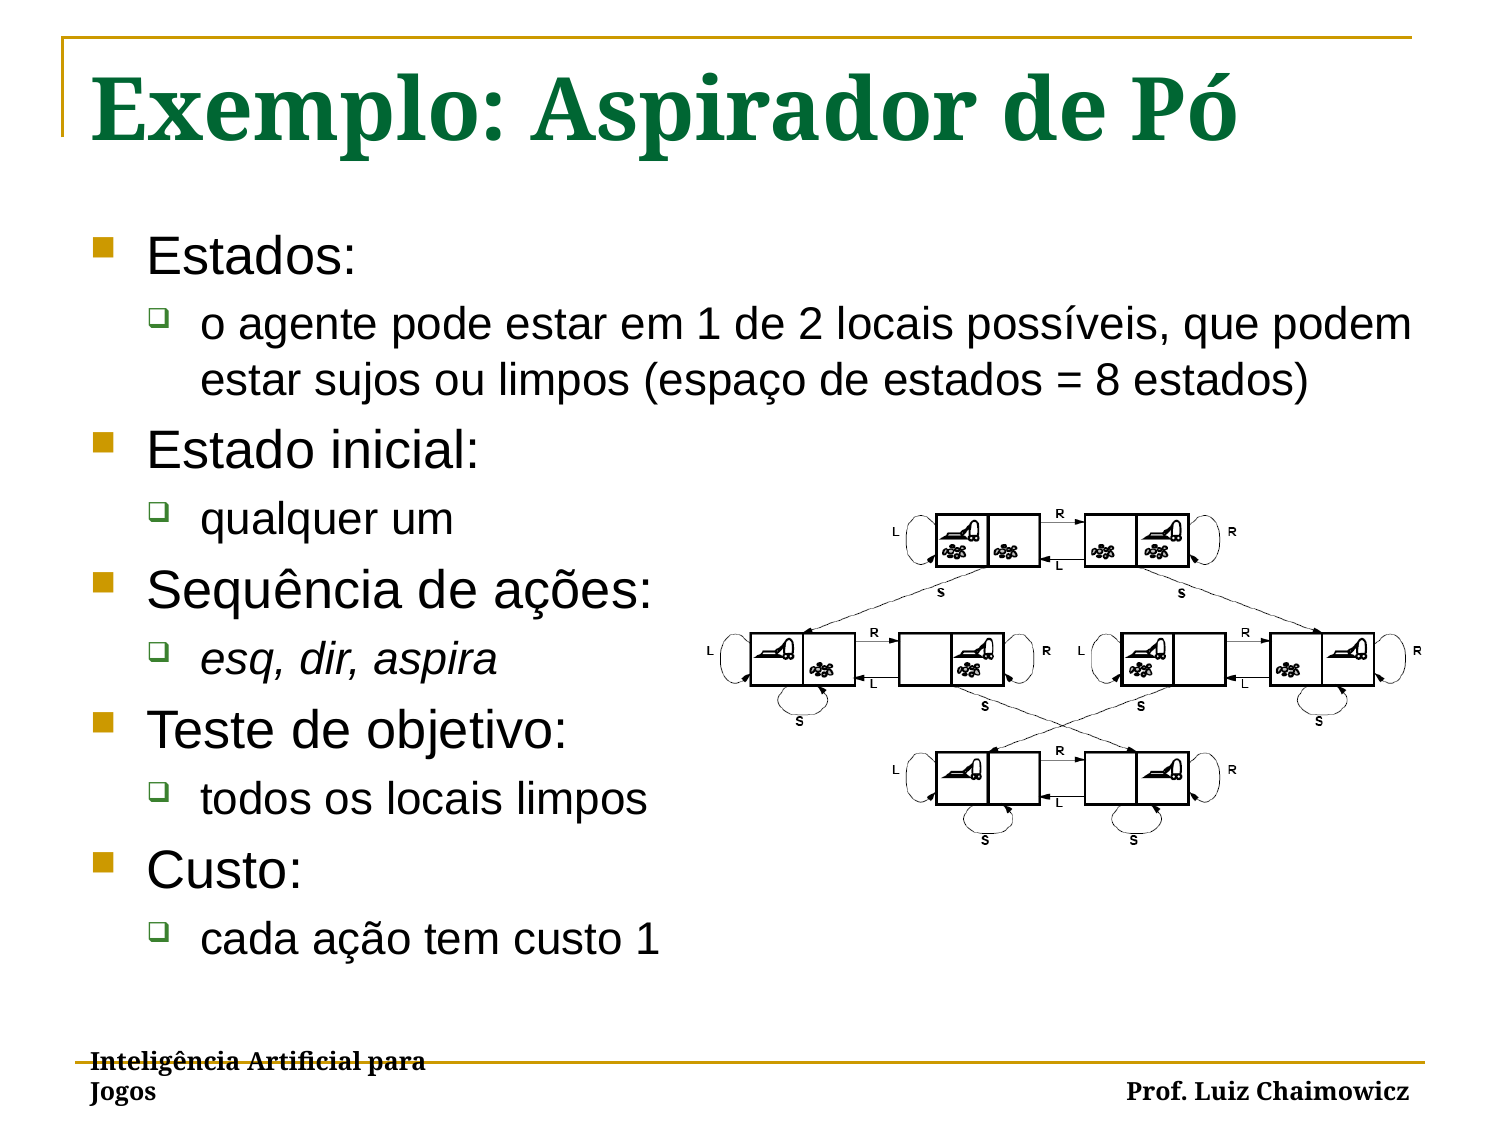

# Exemplo: Aspirador de Pó
Estados:
o agente pode estar em 1 de 2 locais possíveis, que podem estar sujos ou limpos (espaço de estados = 8 estados)
Estado inicial:
qualquer um
Sequência de ações:
esq, dir, aspira
Teste de objetivo:
todos os locais limpos
Custo:
cada ação tem custo 1
Inteligência Artificial para Jogos